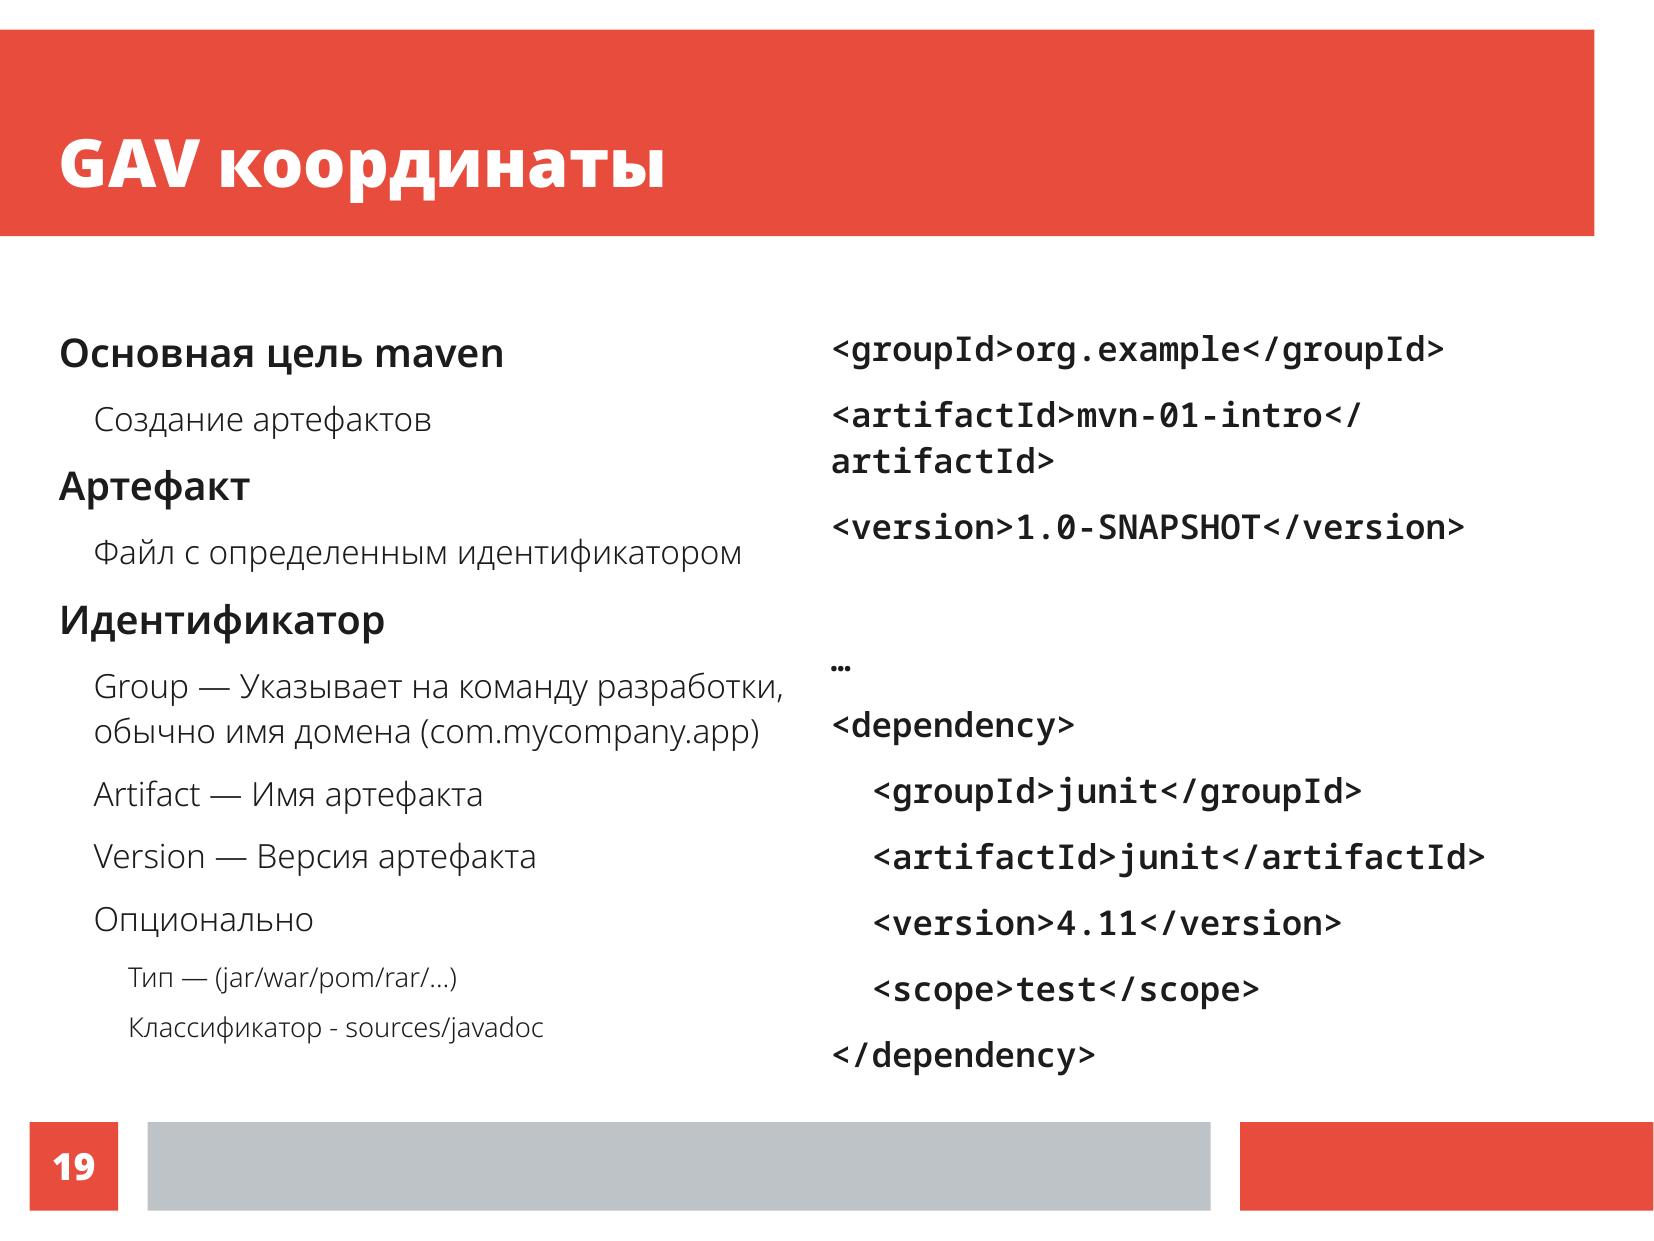

# GAV координаты
Основная цель maven
Создание артефактов
Артефакт
Файл с определенным идентификатором
Идентификатор
Group — Указывает на команду разработки, обычно имя домена (com.mycompany.app)
Artifact — Имя артефакта
Version — Версия артефакта
Опционально
Тип — (jar/war/pom/rar/…)
Классификатор - sources/javadoc
<groupId>org.example</groupId>
<artifactId>mvn-01-intro</artifactId>
<version>1.0-SNAPSHOT</version>
…
<dependency>
 <groupId>junit</groupId>
 <artifactId>junit</artifactId>
 <version>4.11</version>
 <scope>test</scope>
</dependency>
19